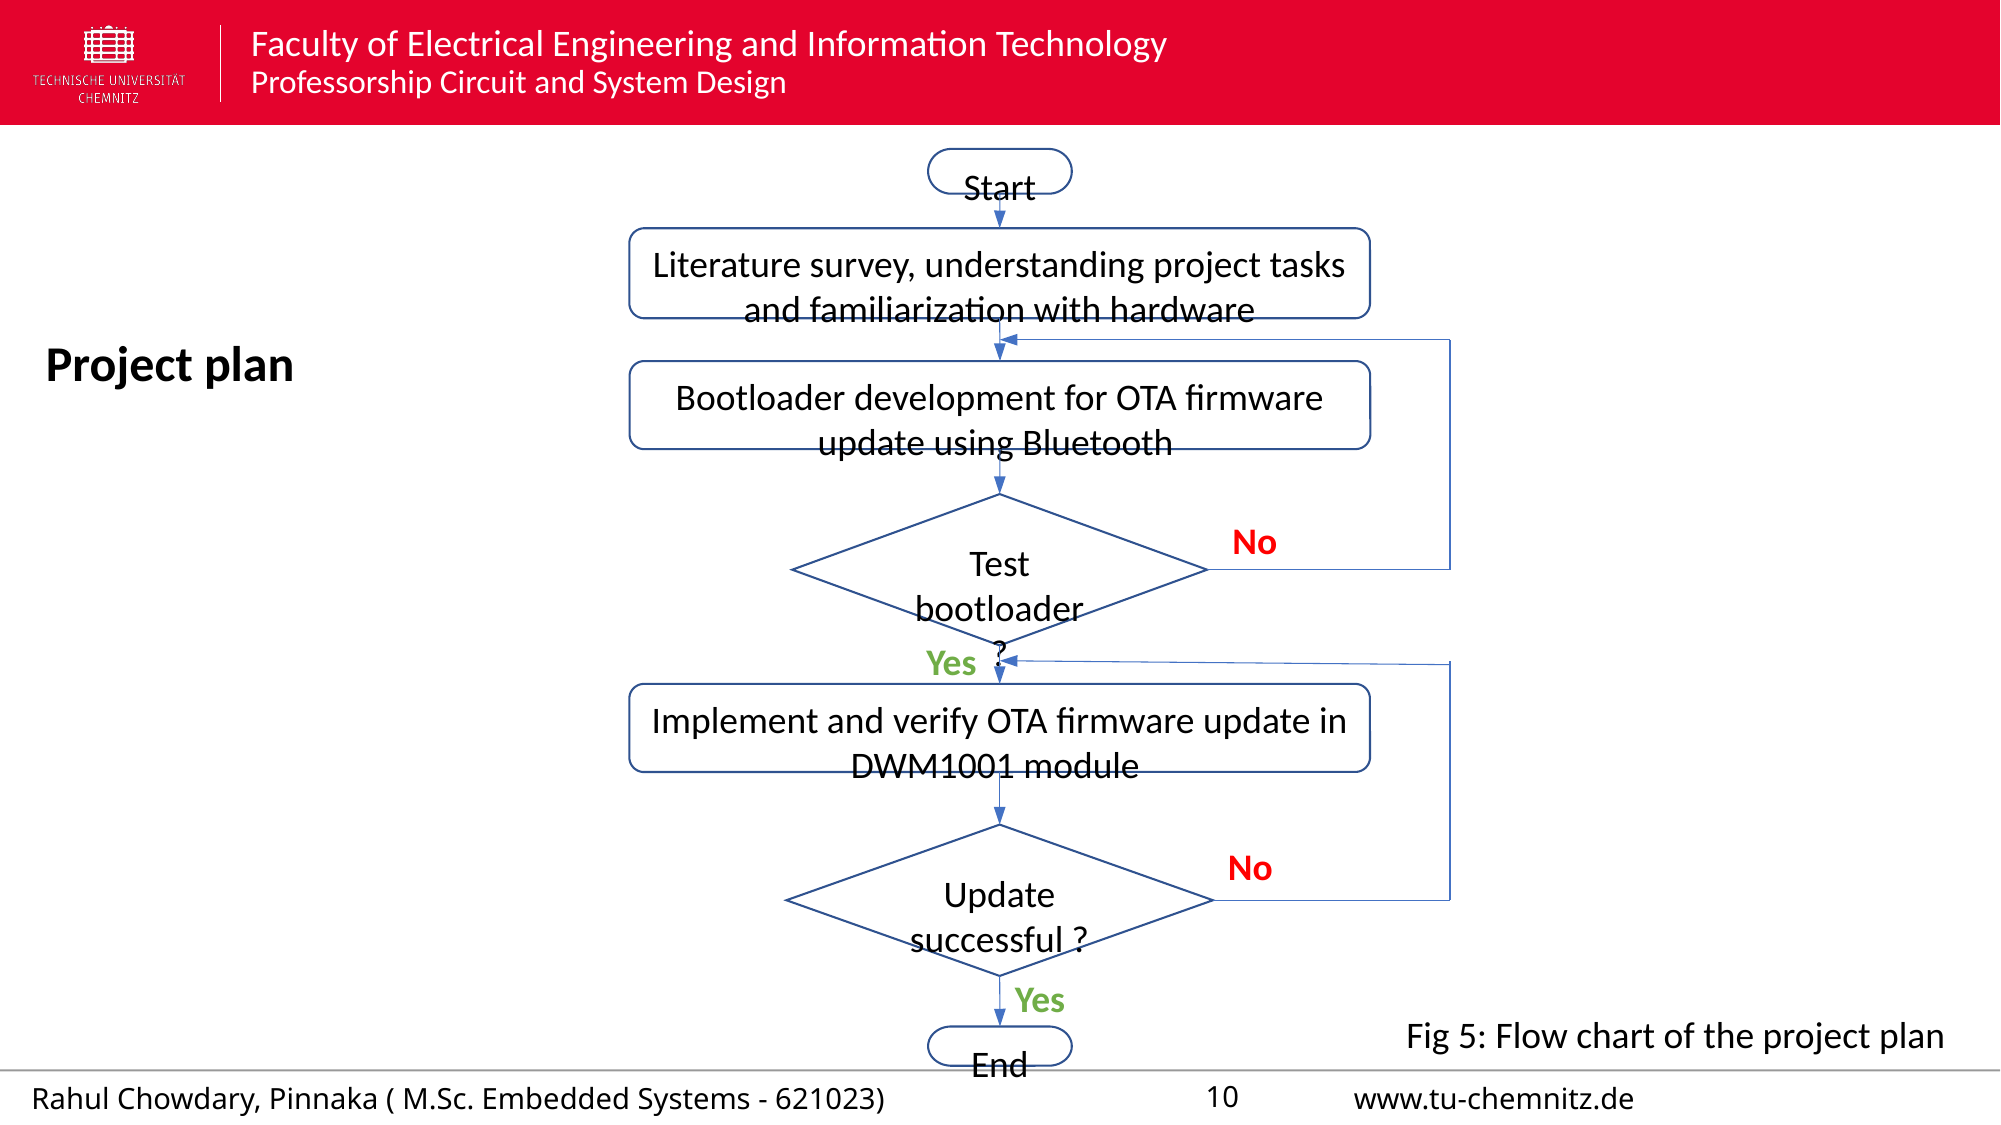

Start
Literature survey, understanding project tasks and familiarization with hardware
# Project plan
Bootloader development for OTA firmware update using Bluetooth
Test bootloader ?
No
Yes
Implement and verify OTA firmware update in DWM1001 module
Update successful ?
No
Yes
Fig 5: Flow chart of the project plan
End